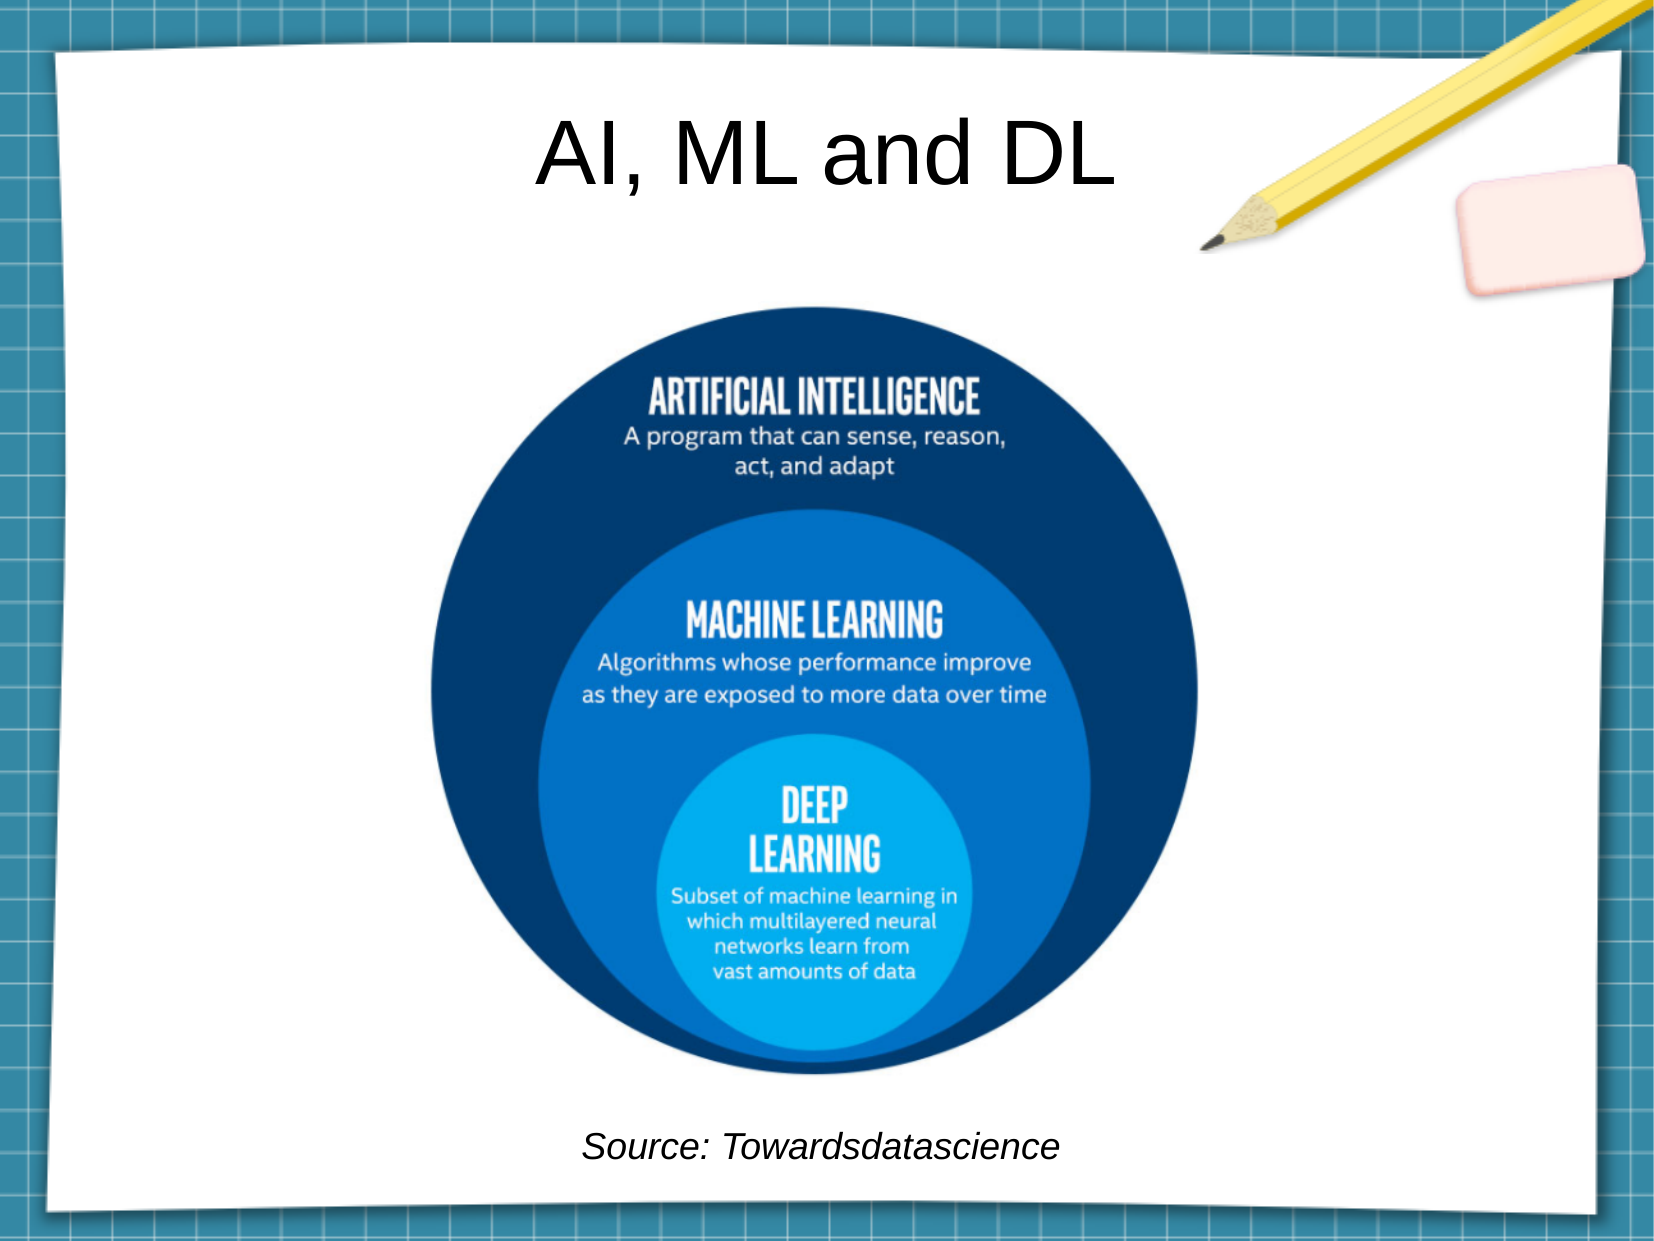

# AI, ML and DL
Source: Towardsdatascience